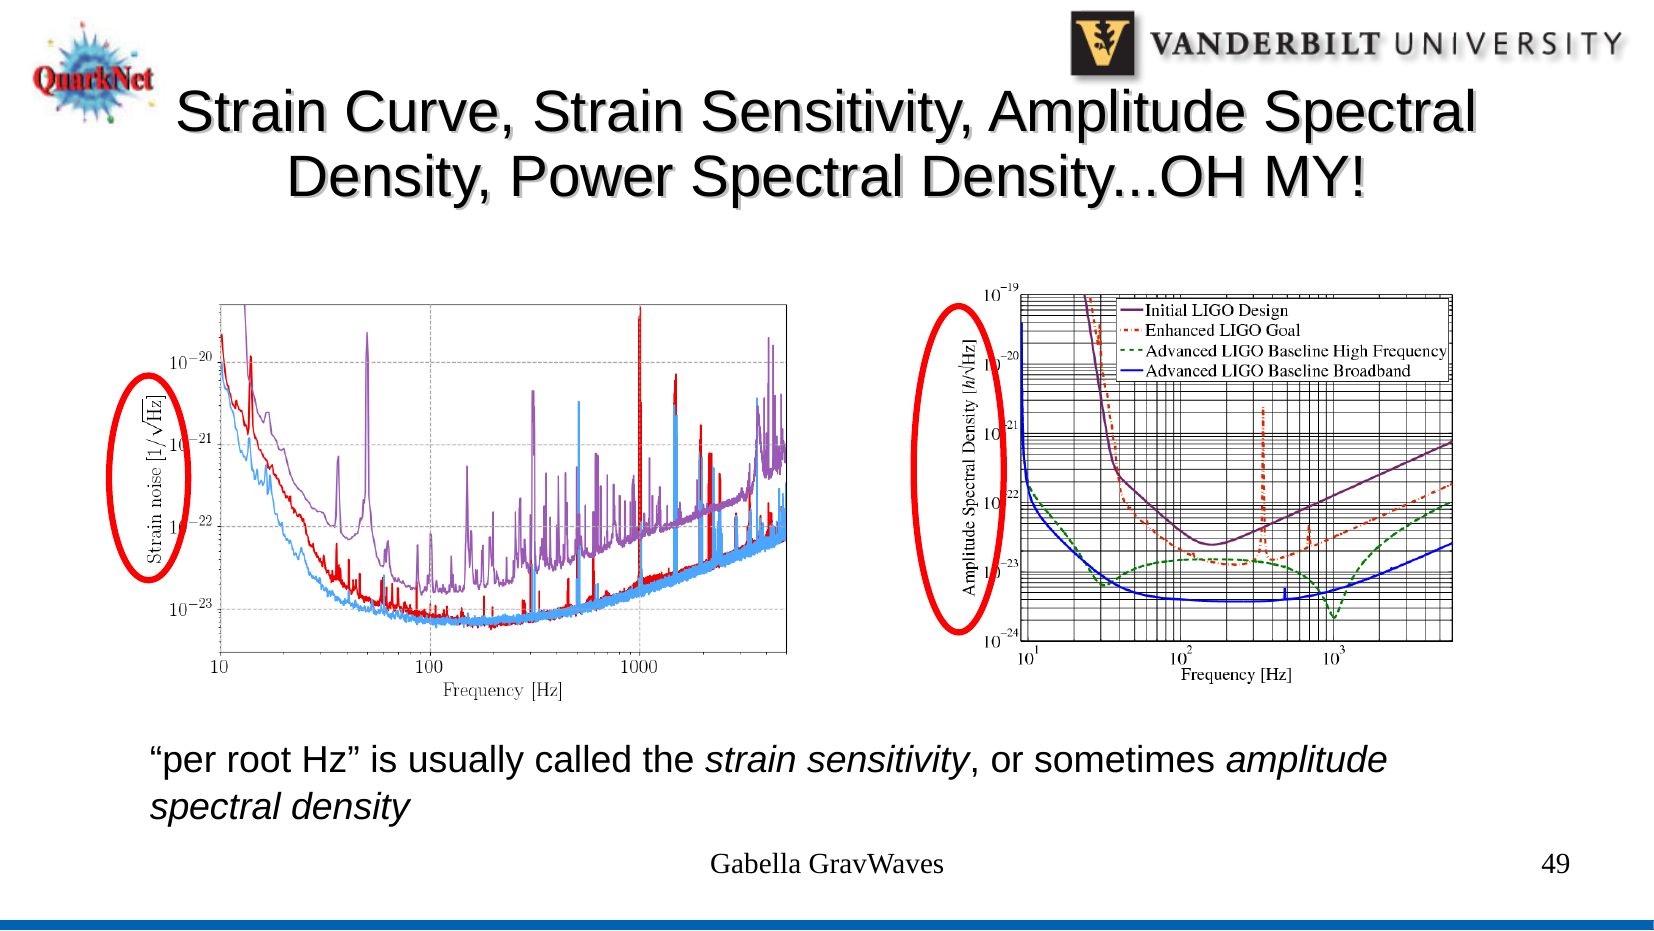

# Strain Curve, Strain Sensitivity, Amplitude Spectral Density, Power Spectral Density...OH MY!
“per root Hz” is usually called the strain sensitivity, or sometimes amplitude spectral density
Gabella GravWaves
49